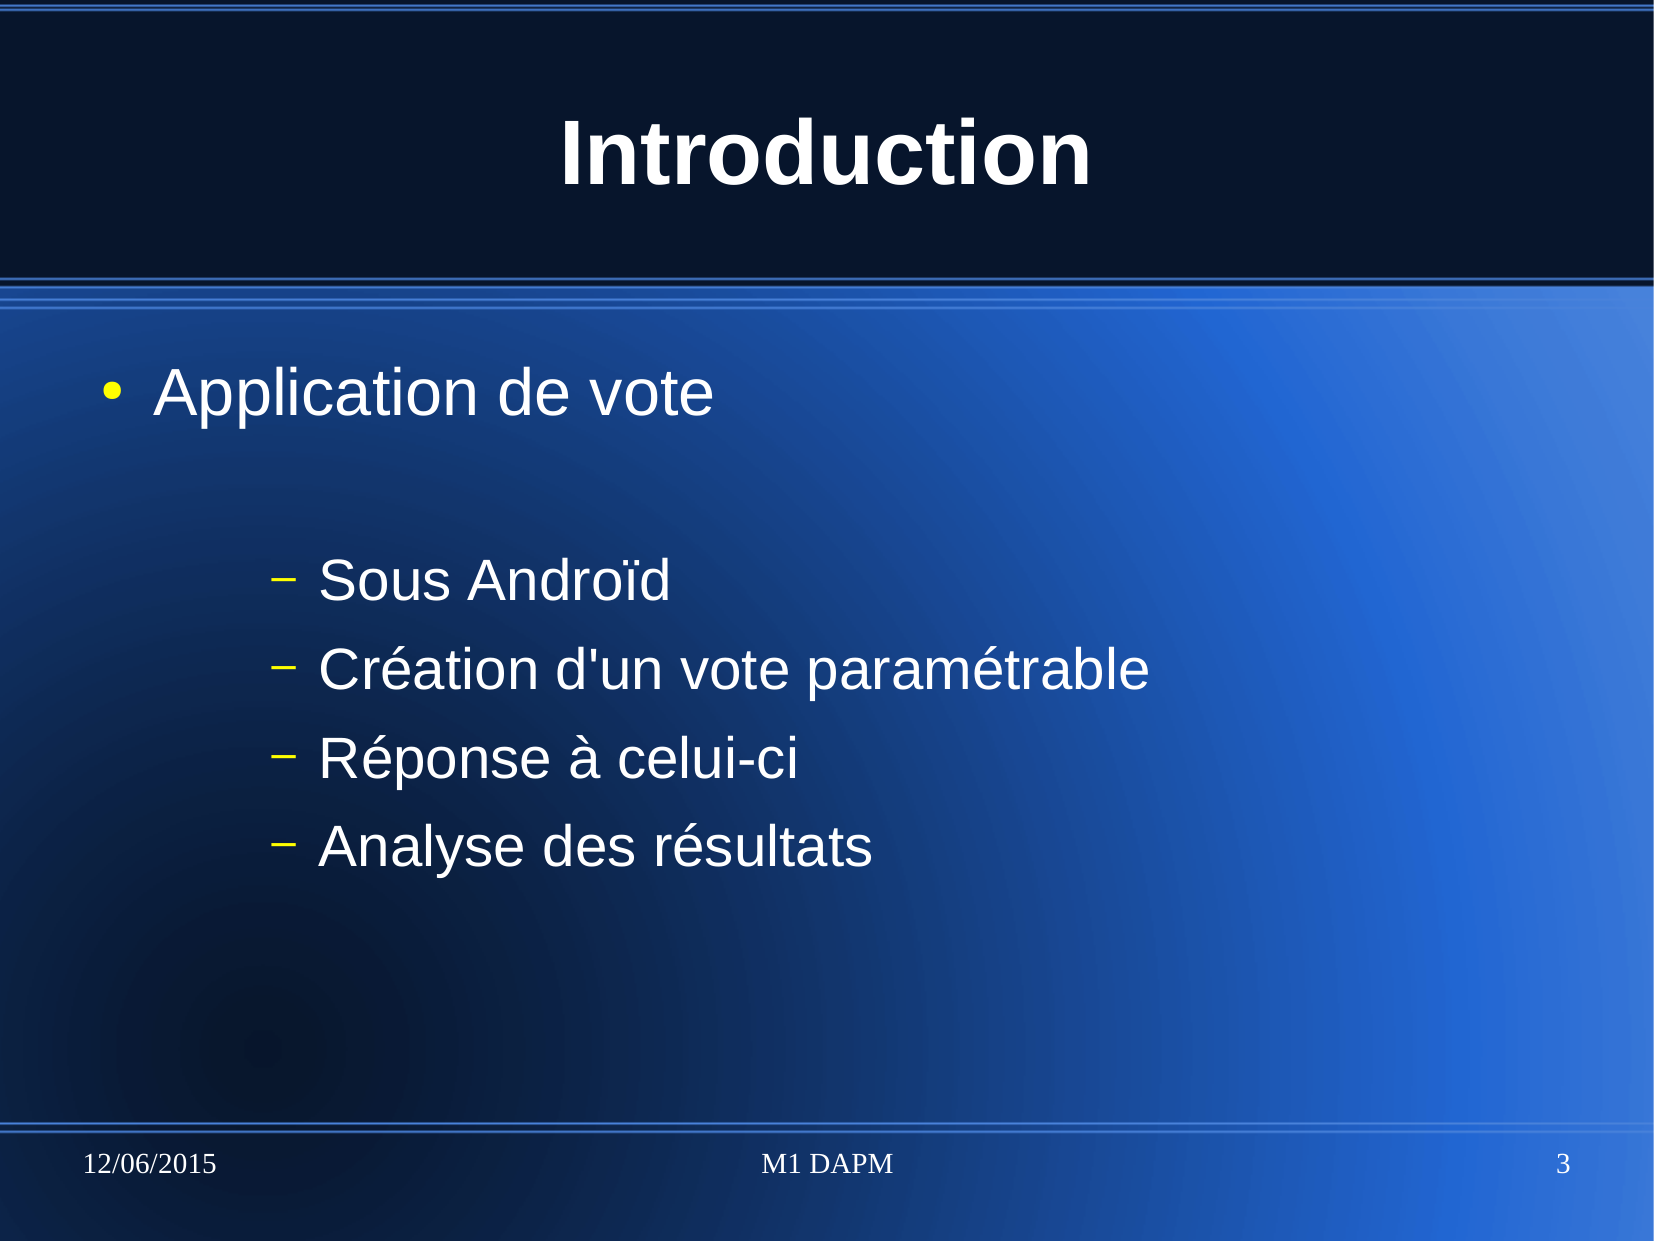

# Introduction
Application de vote
Sous Androïd
Création d'un vote paramétrable
Réponse à celui-ci
Analyse des résultats
12/06/2015
M1 DAPM
3